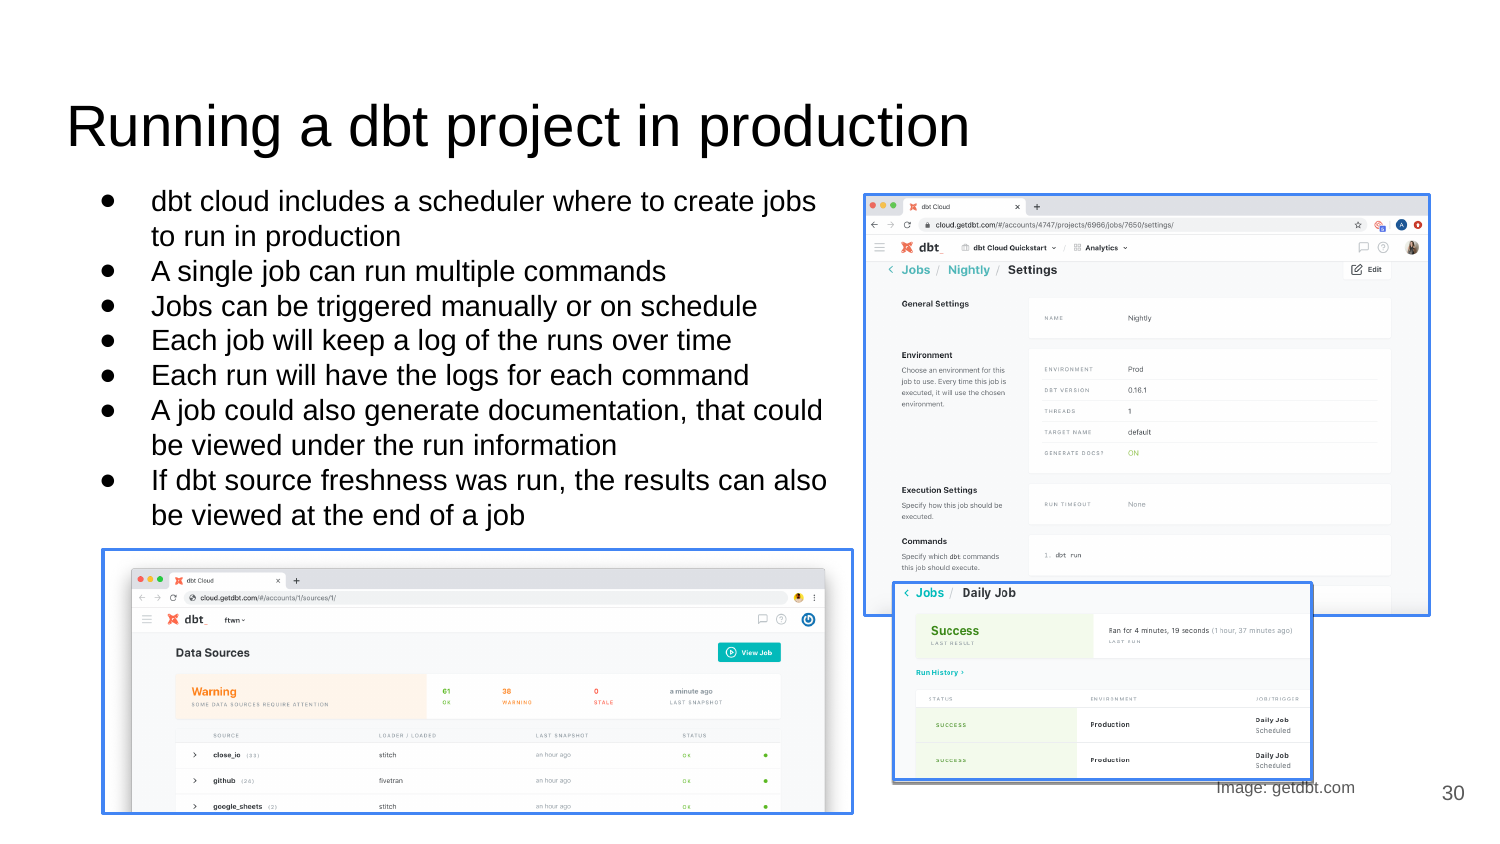

# Running a dbt project in production
dbt cloud includes a scheduler where to create jobs to run in production
A single job can run multiple commands
Jobs can be triggered manually or on schedule
Each job will keep a log of the runs over time
Each run will have the logs for each command
A job could also generate documentation, that could be viewed under the run information
If dbt source freshness was run, the results can also be viewed at the end of a job
Image: getdbt.com